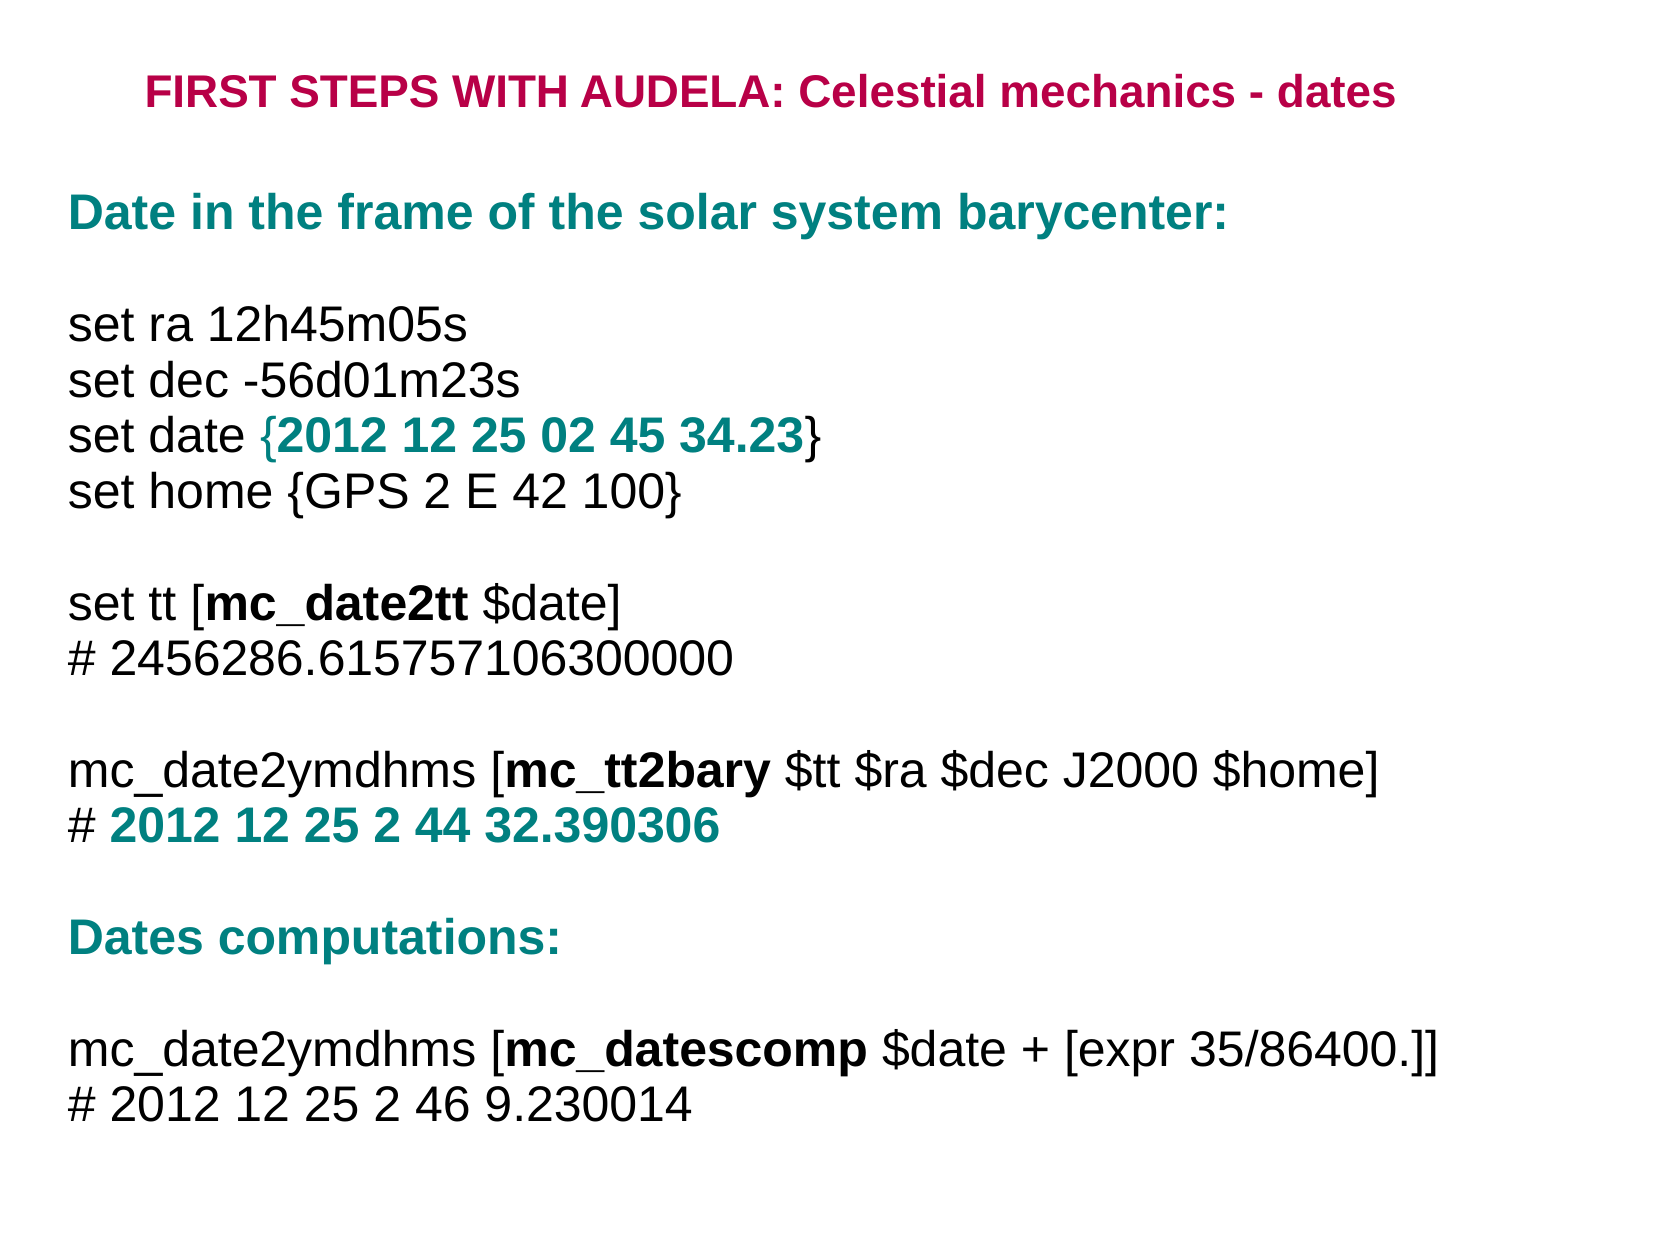

FIRST STEPS WITH AUDELA: Celestial mechanics - dates
Date in the frame of the solar system barycenter:
set ra 12h45m05s
set dec -56d01m23s
set date {2012 12 25 02 45 34.23}
set home {GPS 2 E 42 100}
set tt [mc_date2tt $date]
# 2456286.615757106300000
mc_date2ymdhms [mc_tt2bary $tt $ra $dec J2000 $home]
# 2012 12 25 2 44 32.390306
Dates computations:
mc_date2ymdhms [mc_datescomp $date + [expr 35/86400.]]
# 2012 12 25 2 46 9.230014